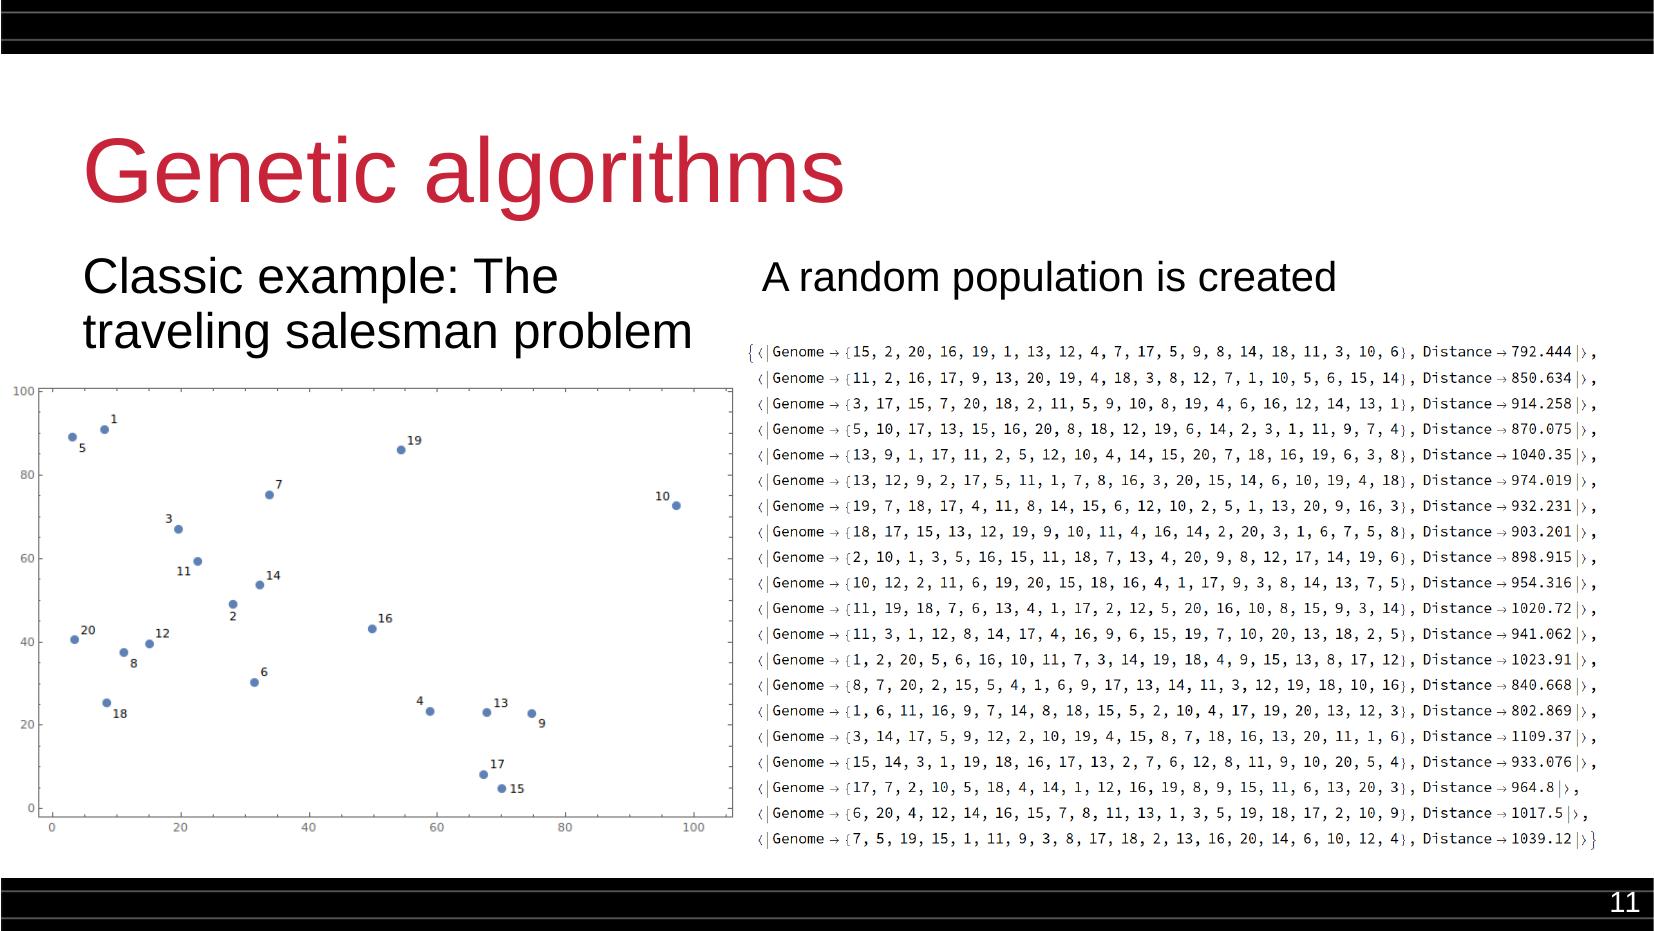

# Genetic algorithms
Classic example: The traveling salesman problem
A random population is created